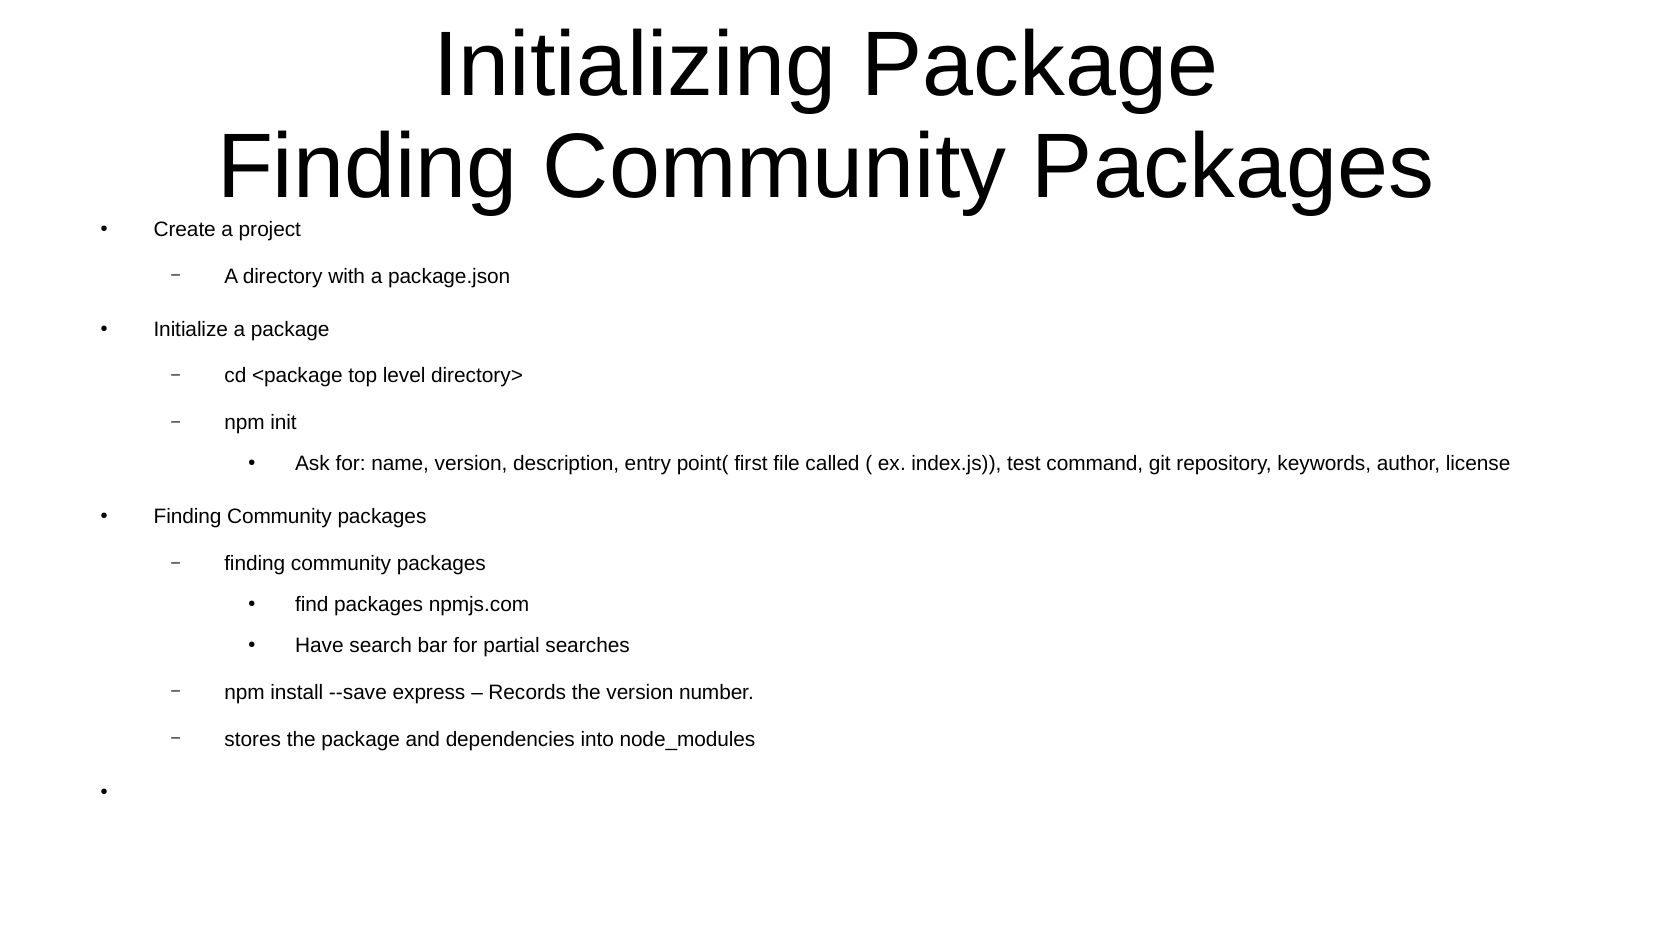

# Initializing Package Finding Community Packages
Create a project
A directory with a package.json
Initialize a package
cd <package top level directory>
npm init
Ask for: name, version, description, entry point( first file called ( ex. index.js)), test command, git repository, keywords, author, license
Finding Community packages
finding community packages
find packages npmjs.com
Have search bar for partial searches
npm install --save express – Records the version number.
stores the package and dependencies into node_modules